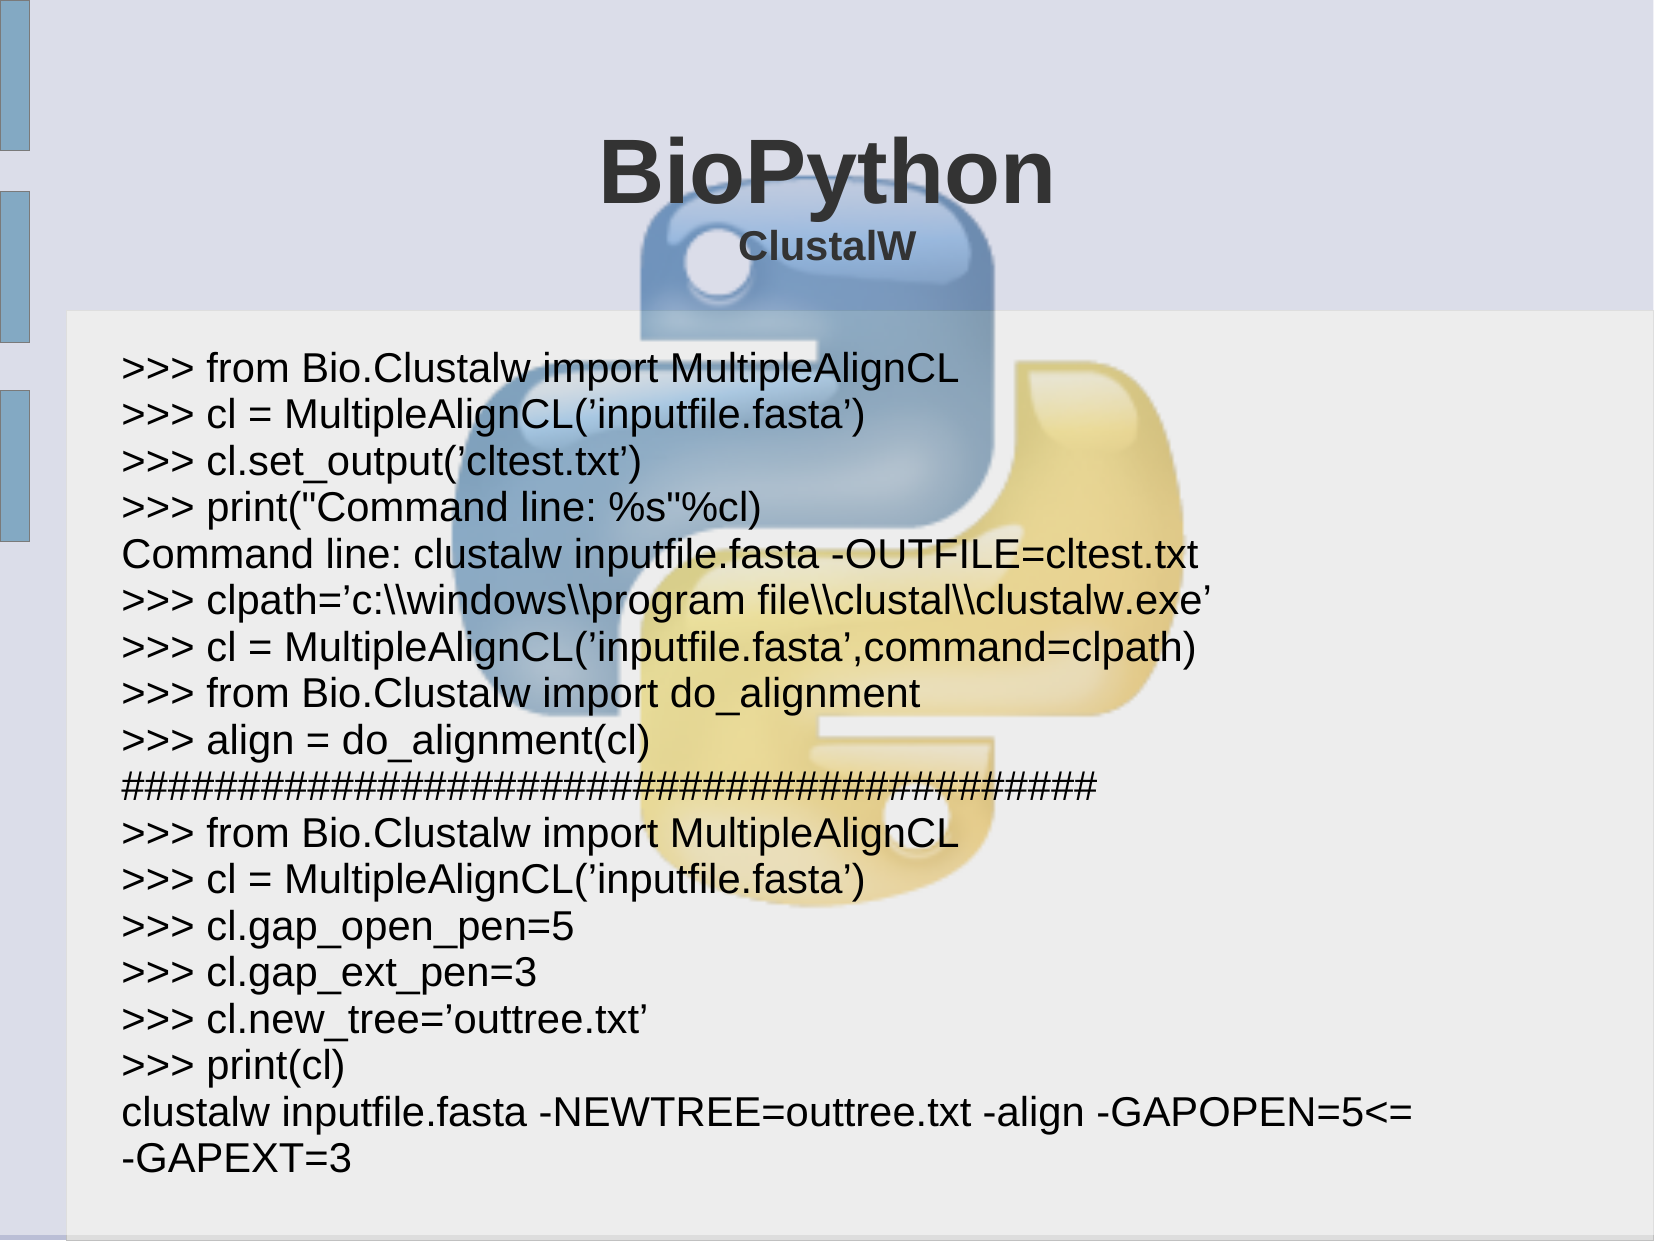

# BioPython ClustalW
>>> from Bio.Clustalw import MultipleAlignCL
>>> cl = MultipleAlignCL(’inputfile.fasta’)
>>> cl.set_output(’cltest.txt’)
>>> print("Command line: %s"%cl)
Command line: clustalw inputfile.fasta -OUTFILE=cltest.txt
>>> clpath=’c:\\windows\\program file\\clustal\\clustalw.exe’
>>> cl = MultipleAlignCL(’inputfile.fasta’,command=clpath)
>>> from Bio.Clustalw import do_alignment
>>> align = do_alignment(cl)
##########################################
>>> from Bio.Clustalw import MultipleAlignCL
>>> cl = MultipleAlignCL(’inputfile.fasta’)
>>> cl.gap_open_pen=5
>>> cl.gap_ext_pen=3
>>> cl.new_tree=’outtree.txt’
>>> print(cl)
clustalw inputfile.fasta -NEWTREE=outtree.txt -align -GAPOPEN=5<=
-GAPEXT=3